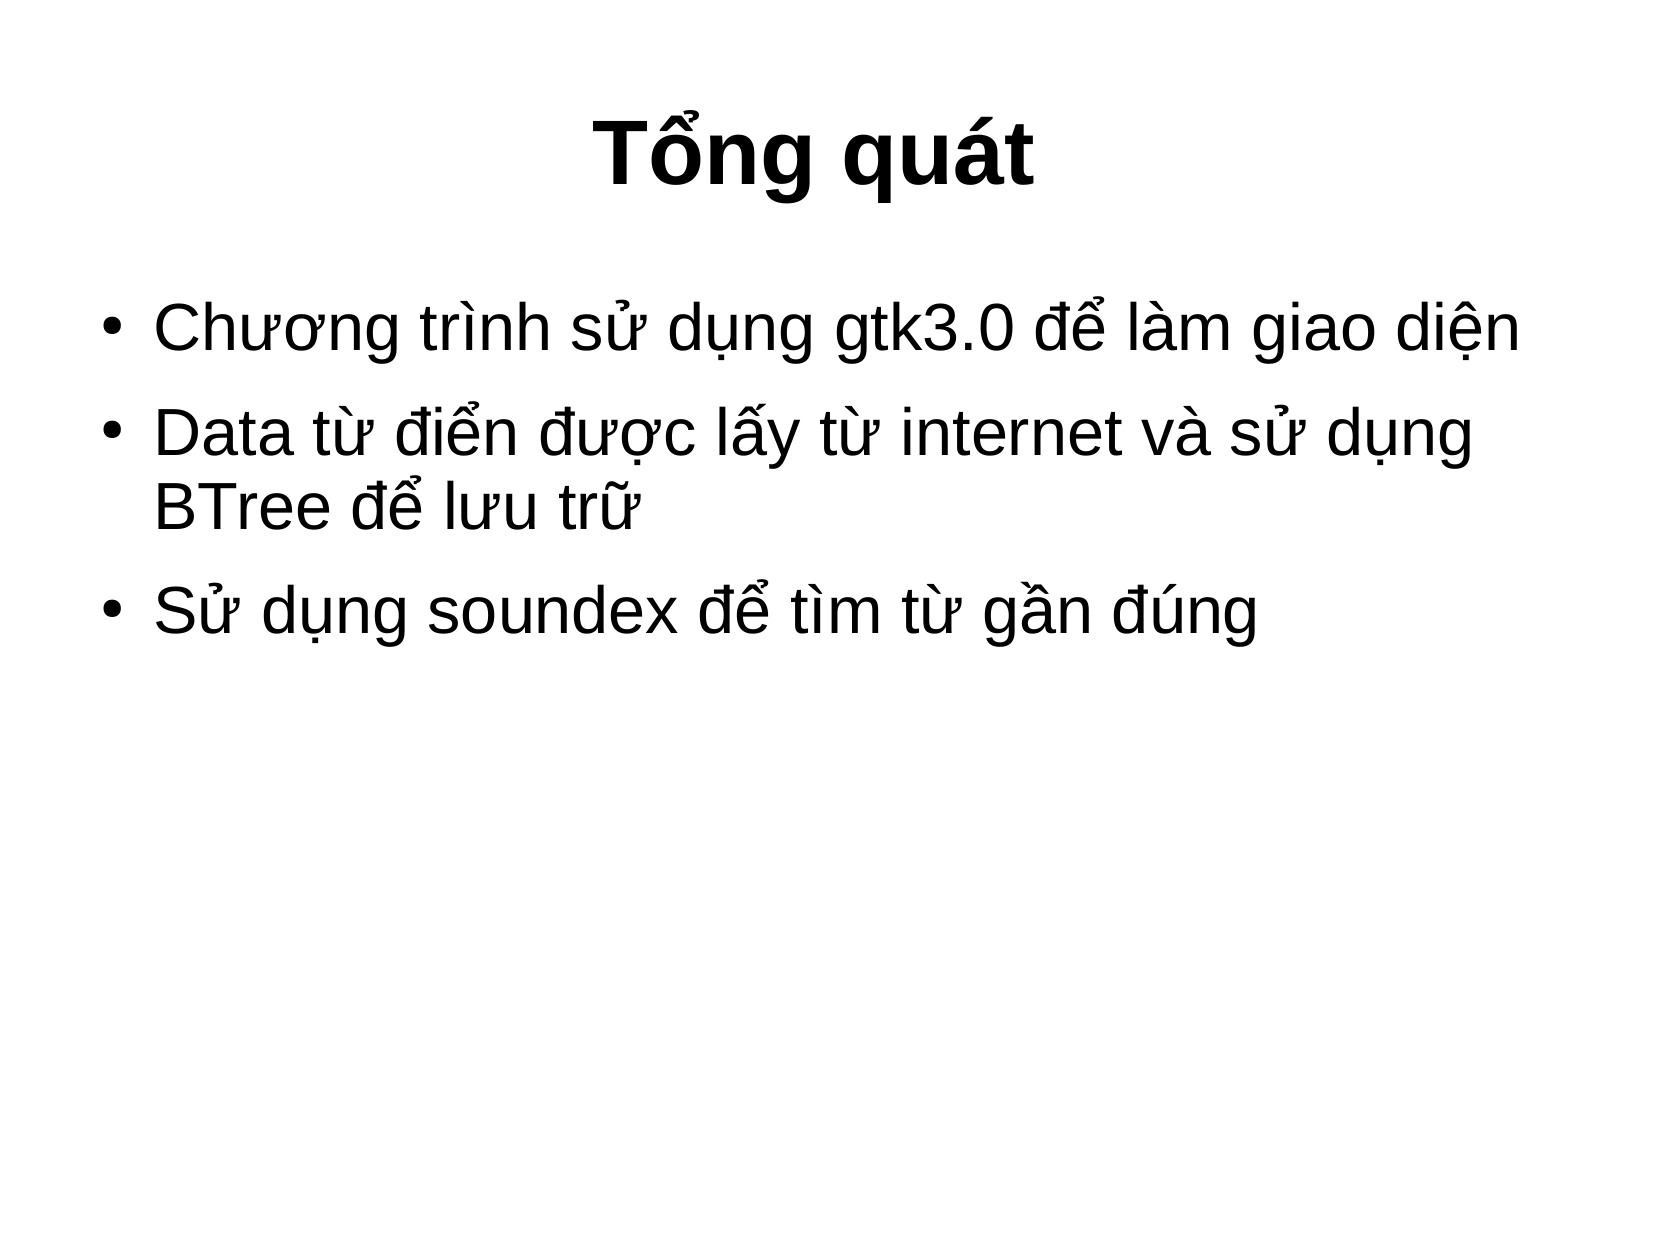

# Tổng quát
Chương trình sử dụng gtk3.0 để làm giao diện
Data từ điển được lấy từ internet và sử dụng BTree để lưu trữ
Sử dụng soundex để tìm từ gần đúng